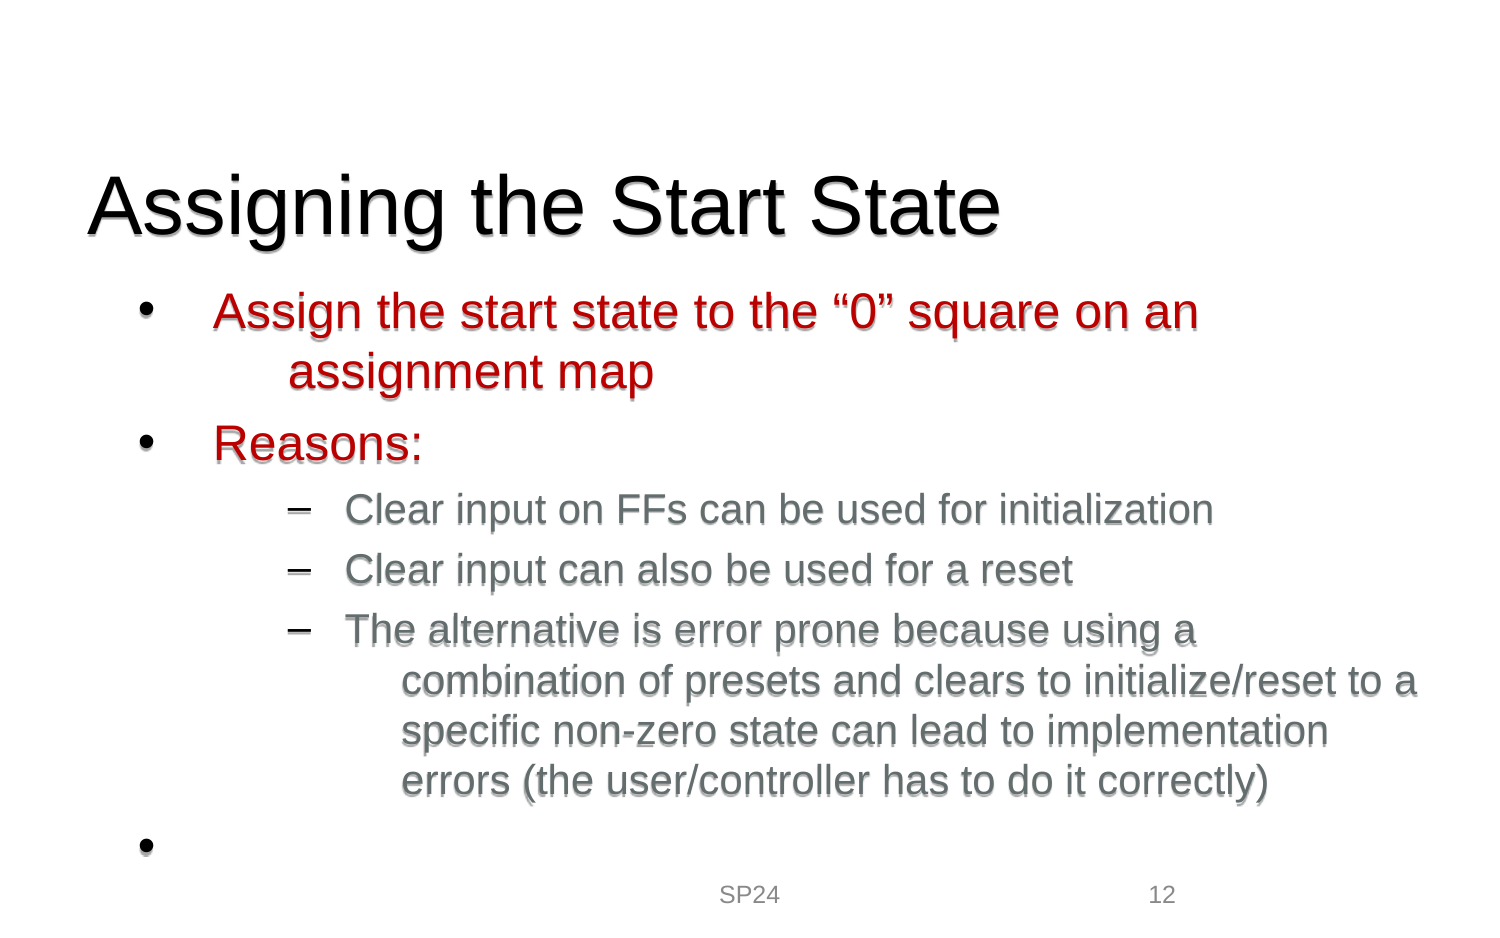

# Assigning the Start State
Assign the start state to the “0” square on an assignment map
Reasons:
Clear input on FFs can be used for initialization
Clear input can also be used for a reset
The alternative is error prone because using a combination of presets and clears to initialize/reset to a specific non-zero state can lead to implementation errors (the user/controller has to do it correctly)
SP24